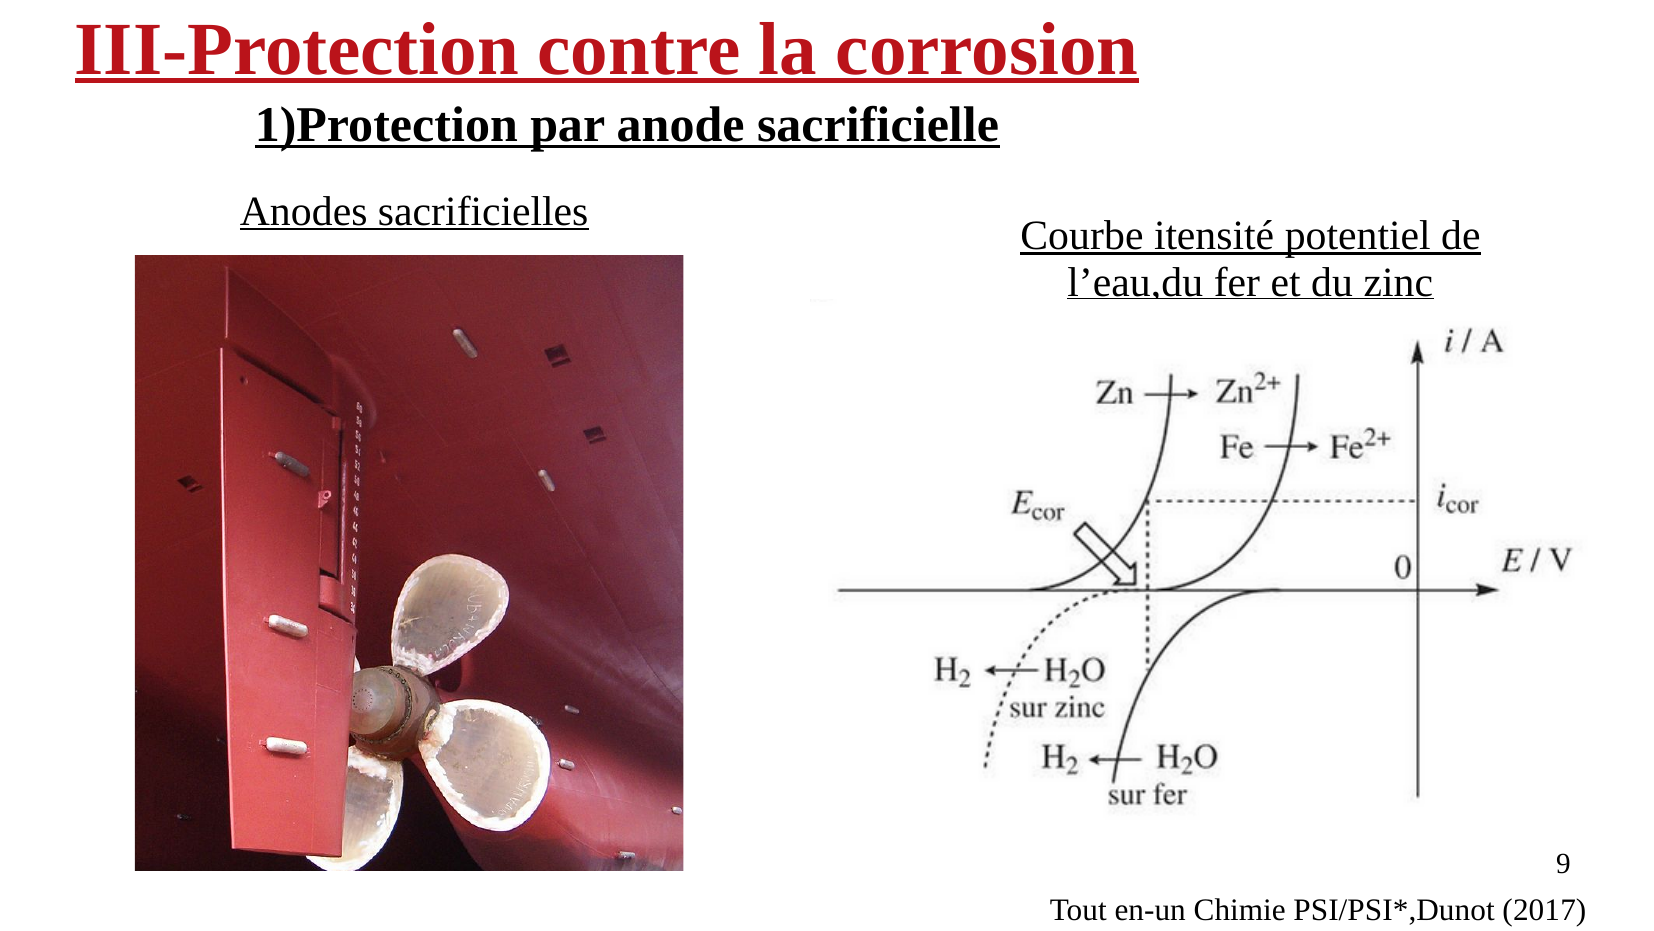

III-Protection contre la corrosion
1)Protection par anode sacrificielle
Anodes sacrificielles
Courbe itensité potentiel de l’eau,du fer et du zinc
9
Tout en-un Chimie PSI/PSI*,Dunot (2017)